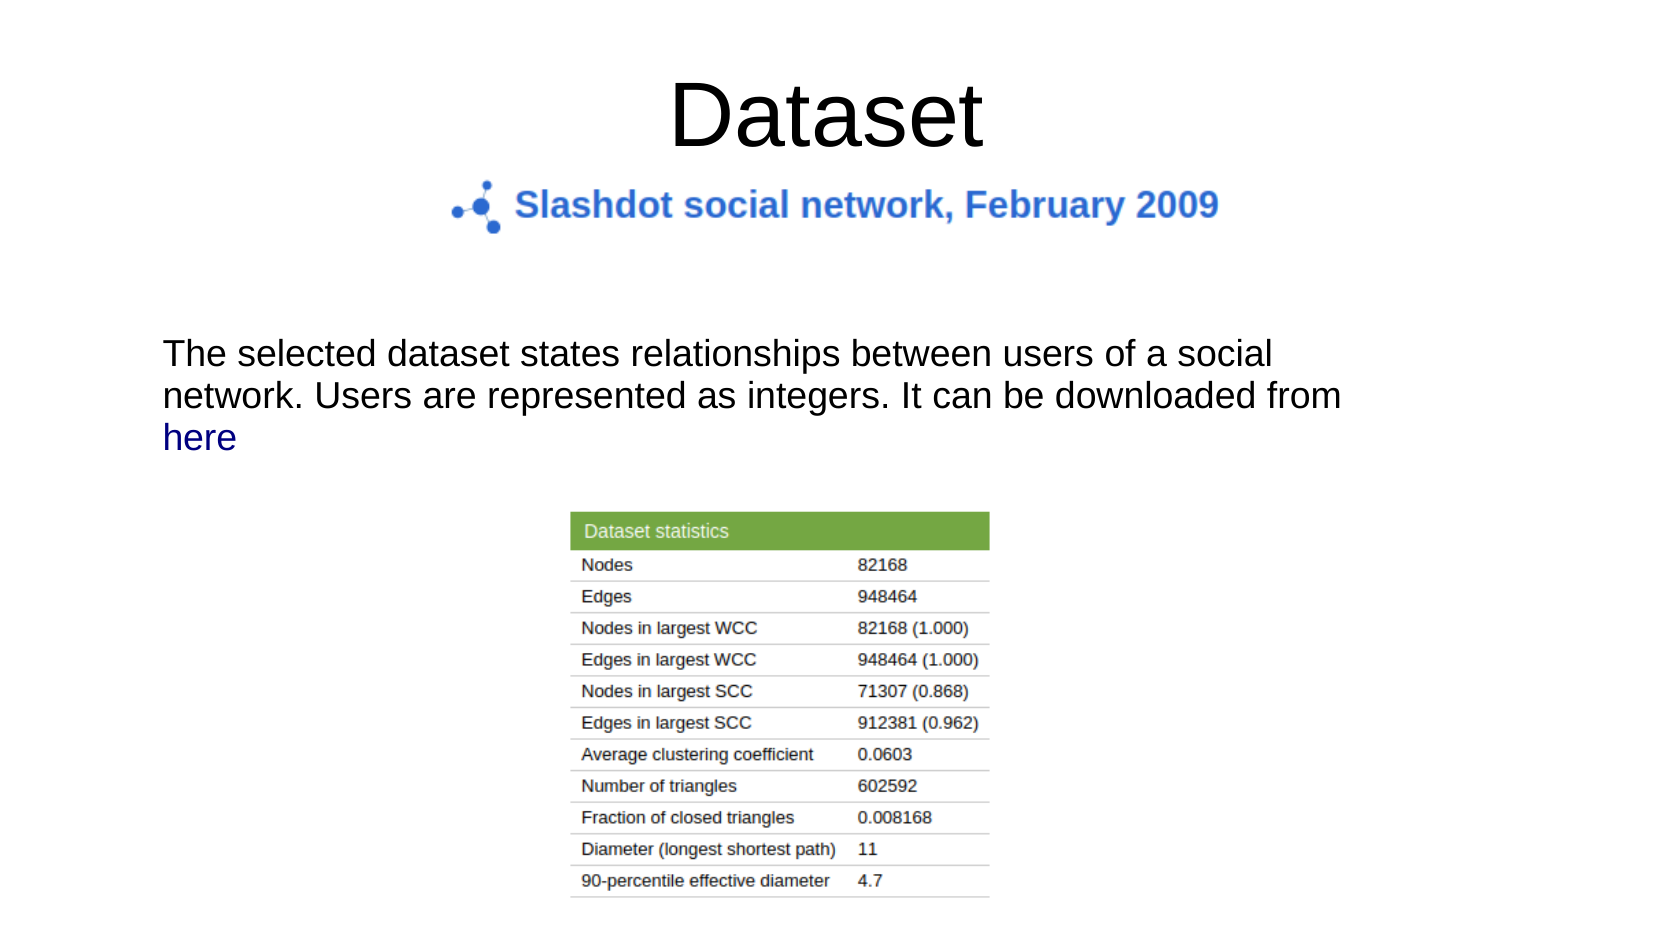

# Dataset
The selected dataset states relationships between users of a social network. Users are represented as integers. It can be downloaded from here